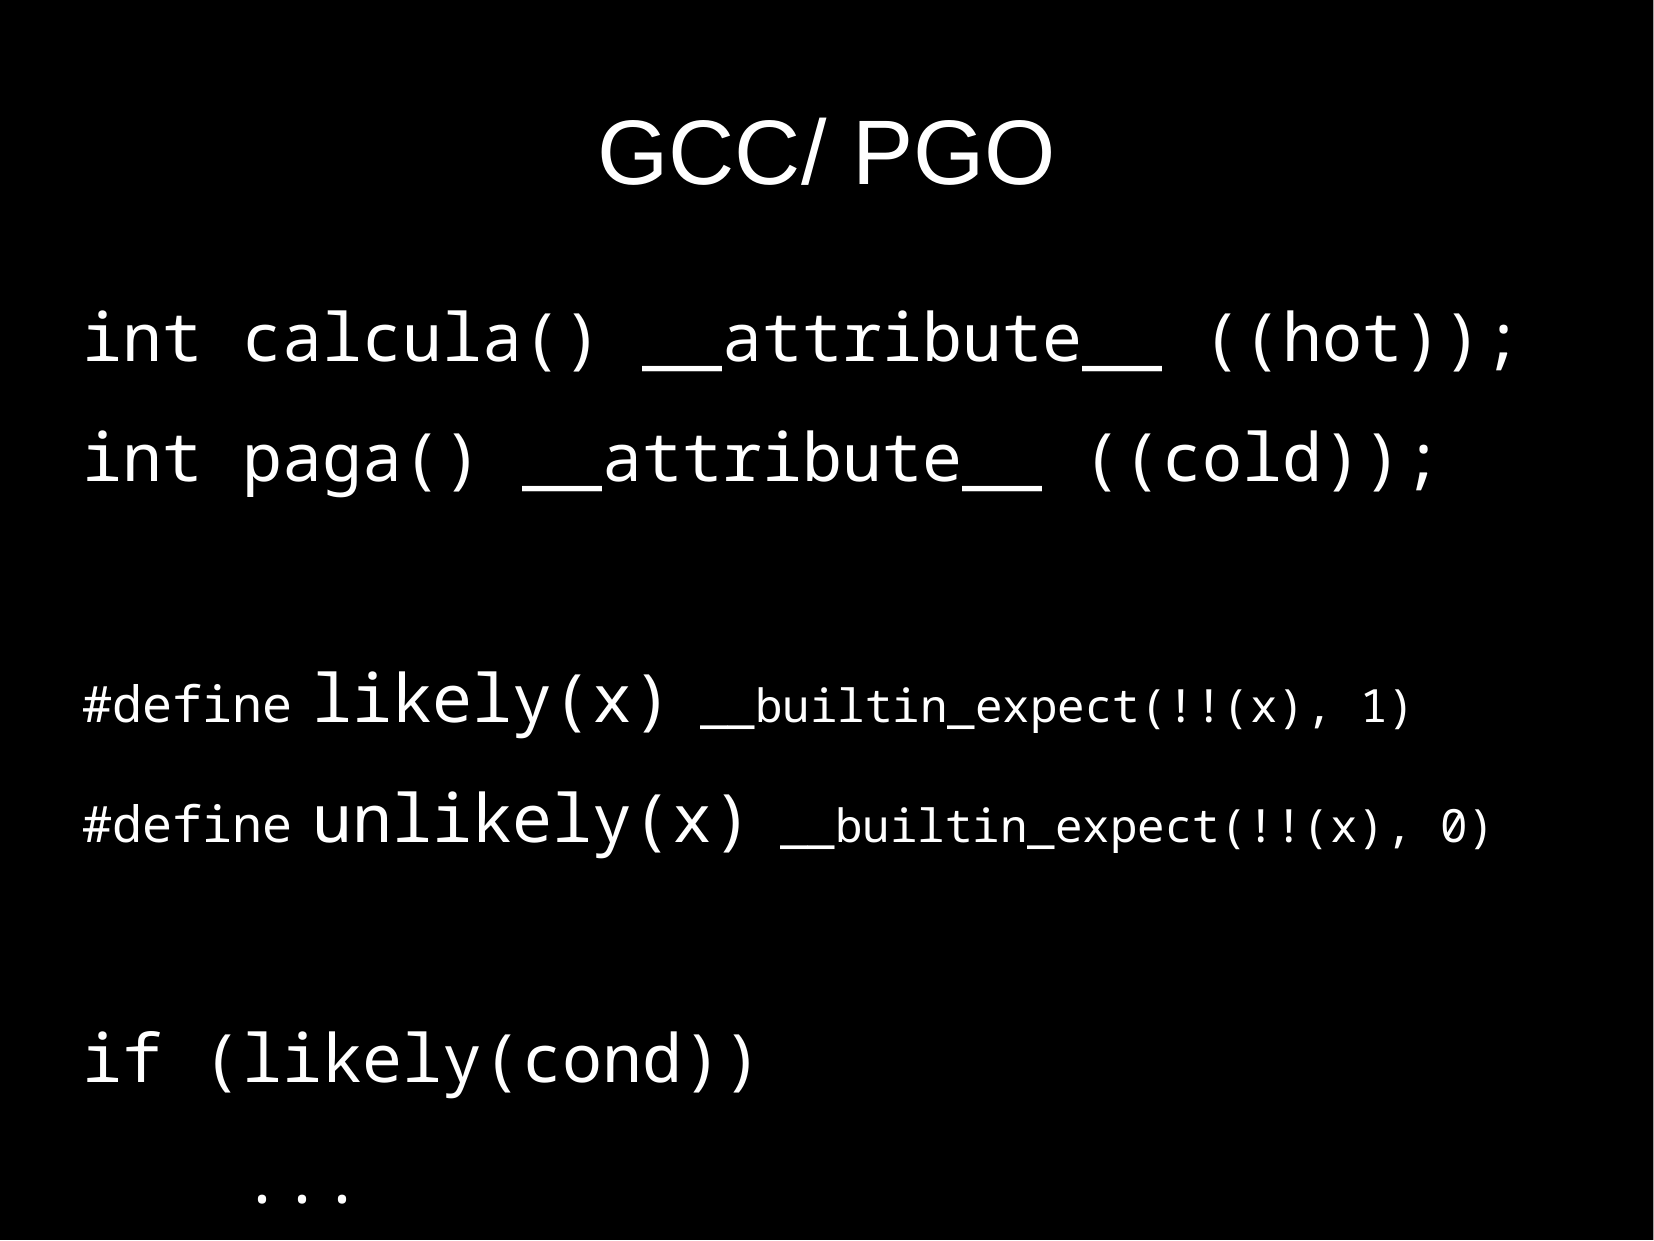

# GCC/ PGO
int calcula() __attribute__ ((hot));
int paga() __attribute__ ((cold));
#define likely(x) __builtin_expect(!!(x), 1)
#define unlikely(x) __builtin_expect(!!(x), 0)
if (likely(cond))
 ...